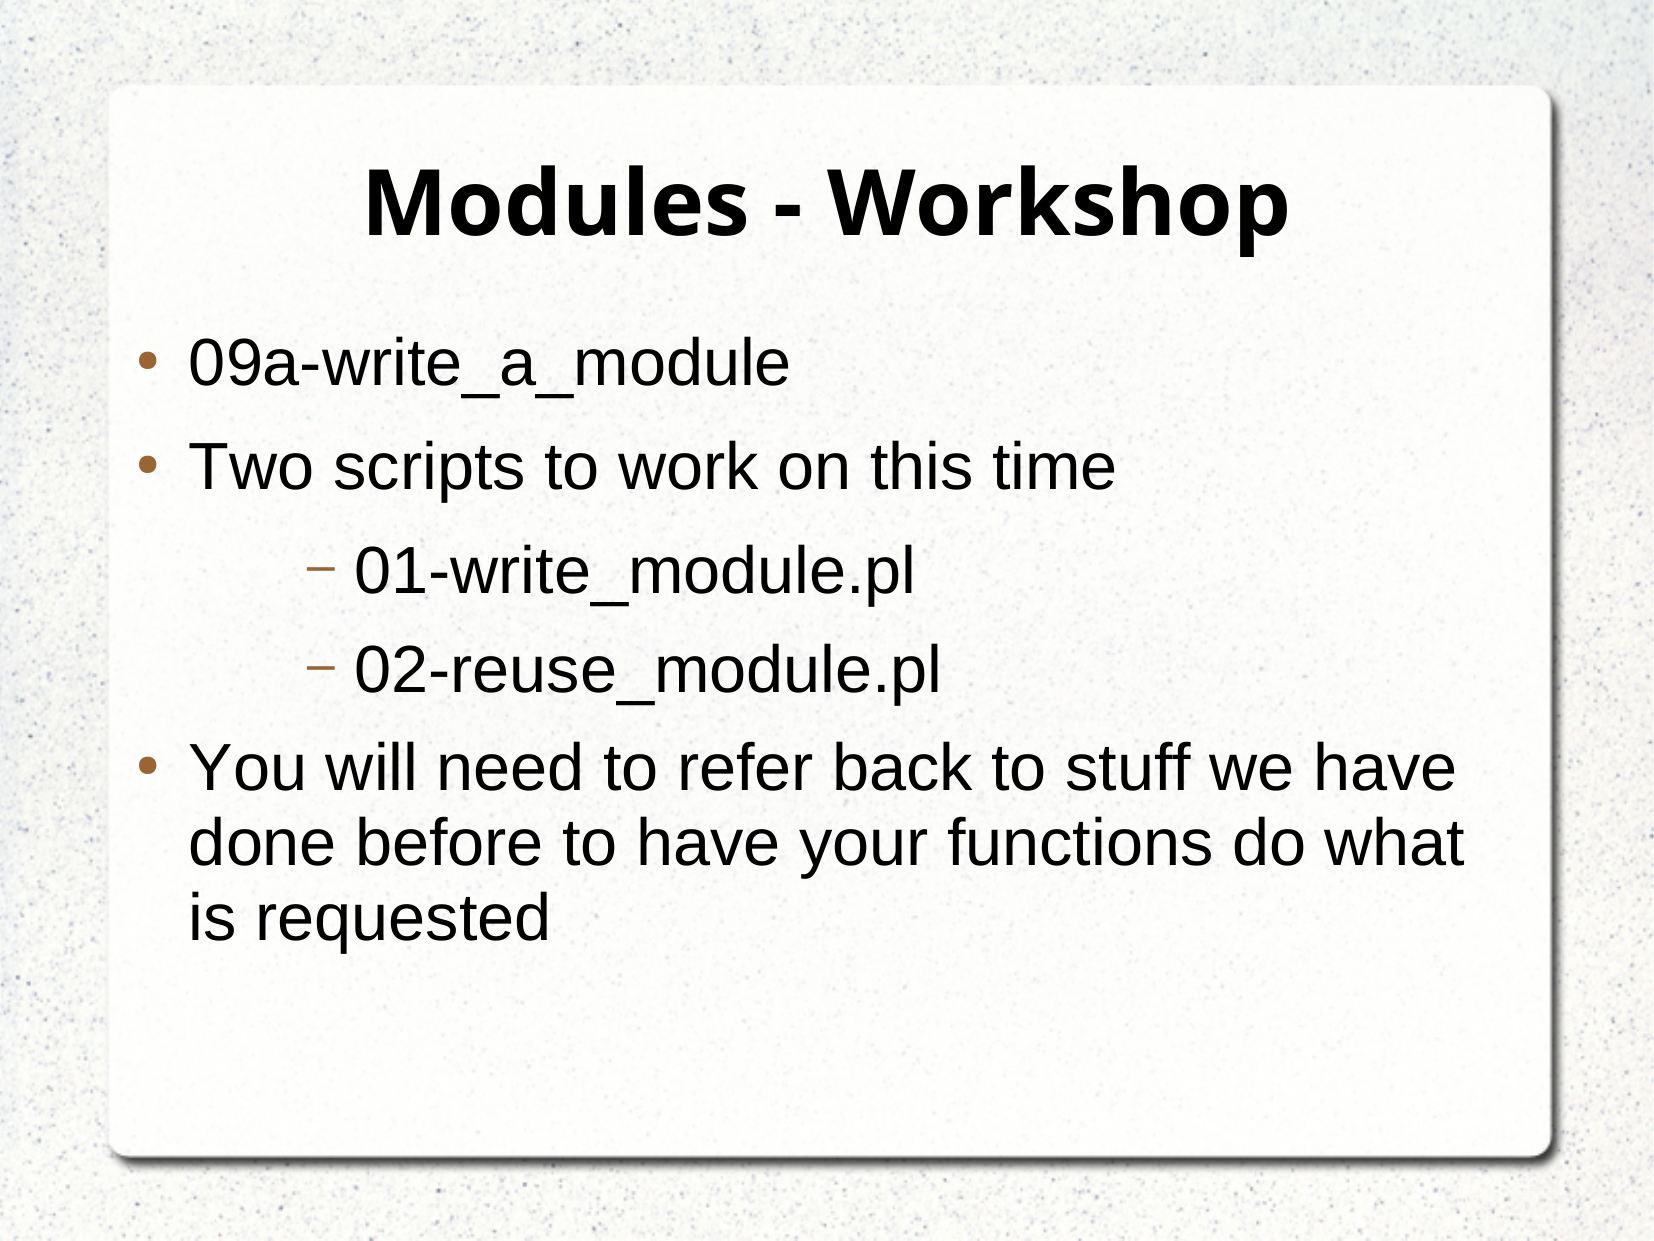

# Modules - Workshop
09a-write_a_module
Two scripts to work on this time
01-write_module.pl
02-reuse_module.pl
You will need to refer back to stuff we have done before to have your functions do what is requested